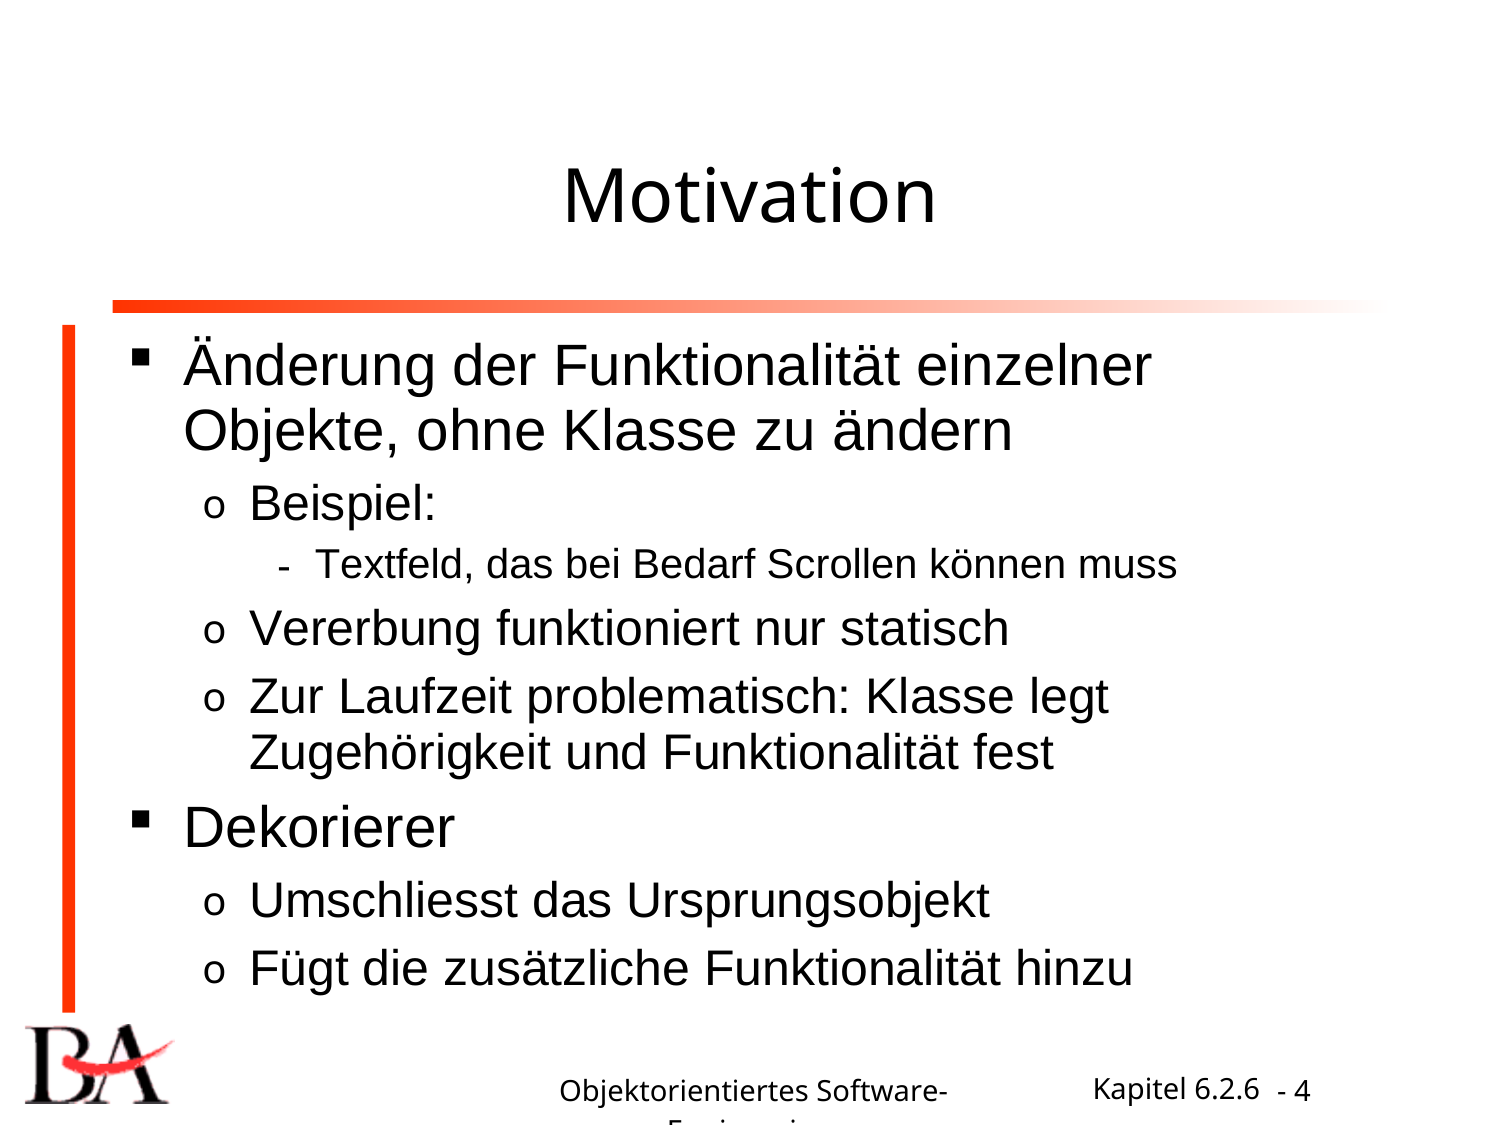

# Motivation
Änderung der Funktionalität einzelner Objekte, ohne Klasse zu ändern
Beispiel:
Textfeld, das bei Bedarf Scrollen können muss
Vererbung funktioniert nur statisch
Zur Laufzeit problematisch: Klasse legt Zugehörigkeit und Funktionalität fest
Dekorierer
Umschliesst das Ursprungsobjekt
Fügt die zusätzliche Funktionalität hinzu
4